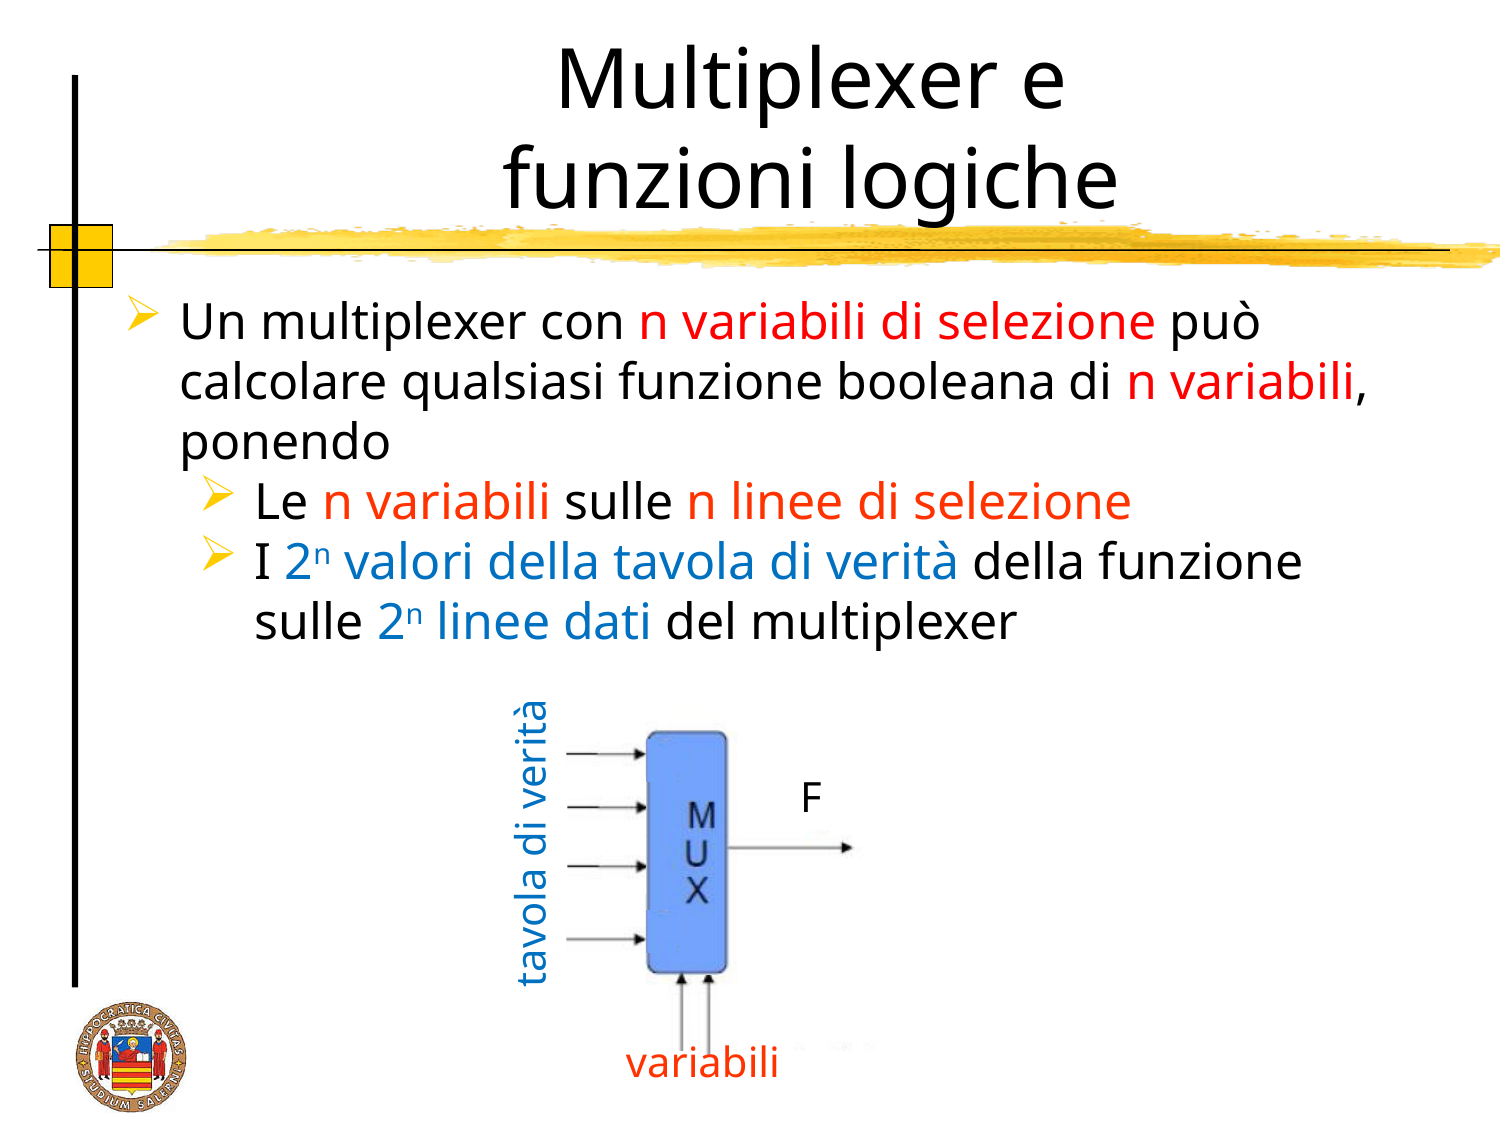

# Multiplexer e funzioni logiche
Un multiplexer con n variabili di selezione può calcolare qualsiasi funzione booleana di n variabili, ponendo
Le n variabili sulle n linee di selezione
I 2n valori della tavola di verità della funzione sulle 2n linee dati del multiplexer
F
tavola di verità
variabili